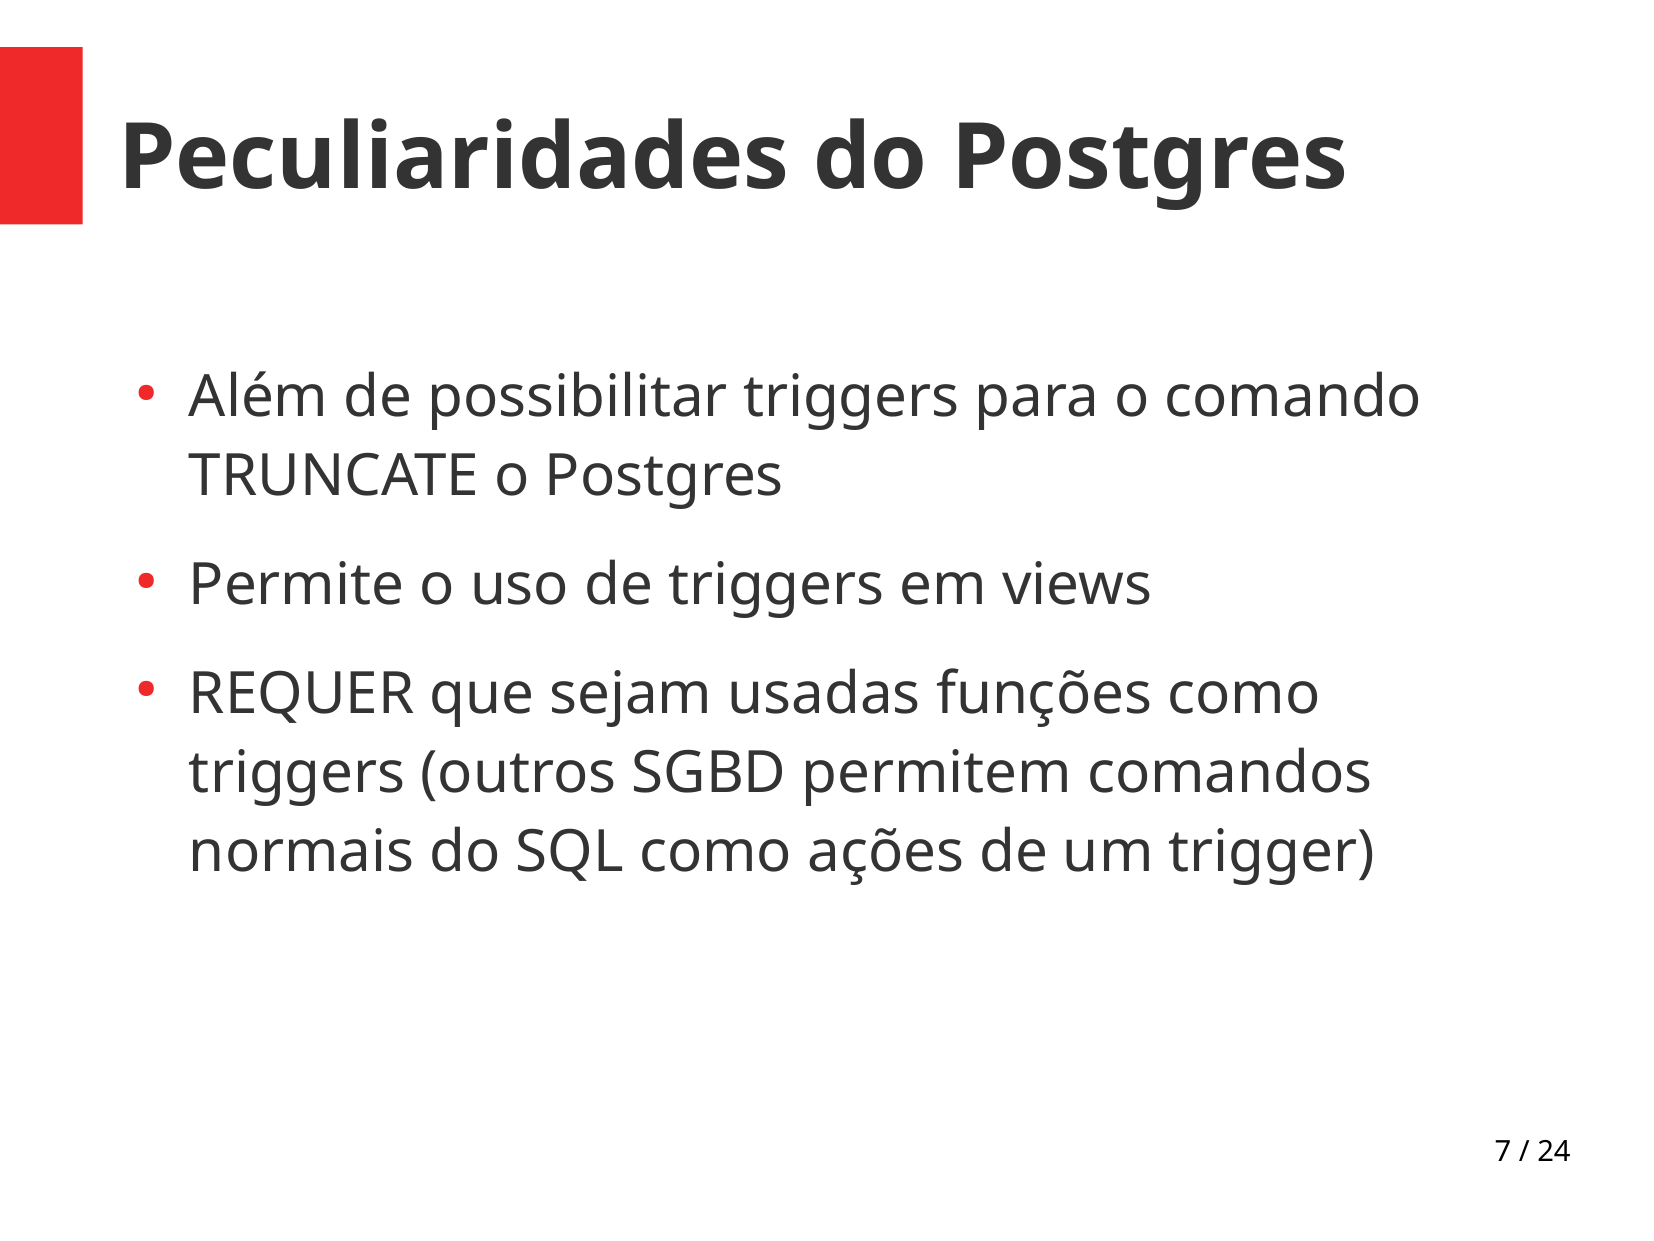

# Peculiaridades do Postgres
Além de possibilitar triggers para o comando TRUNCATE o Postgres
Permite o uso de triggers em views
REQUER que sejam usadas funções como triggers (outros SGBD permitem comandos normais do SQL como ações de um trigger)
7